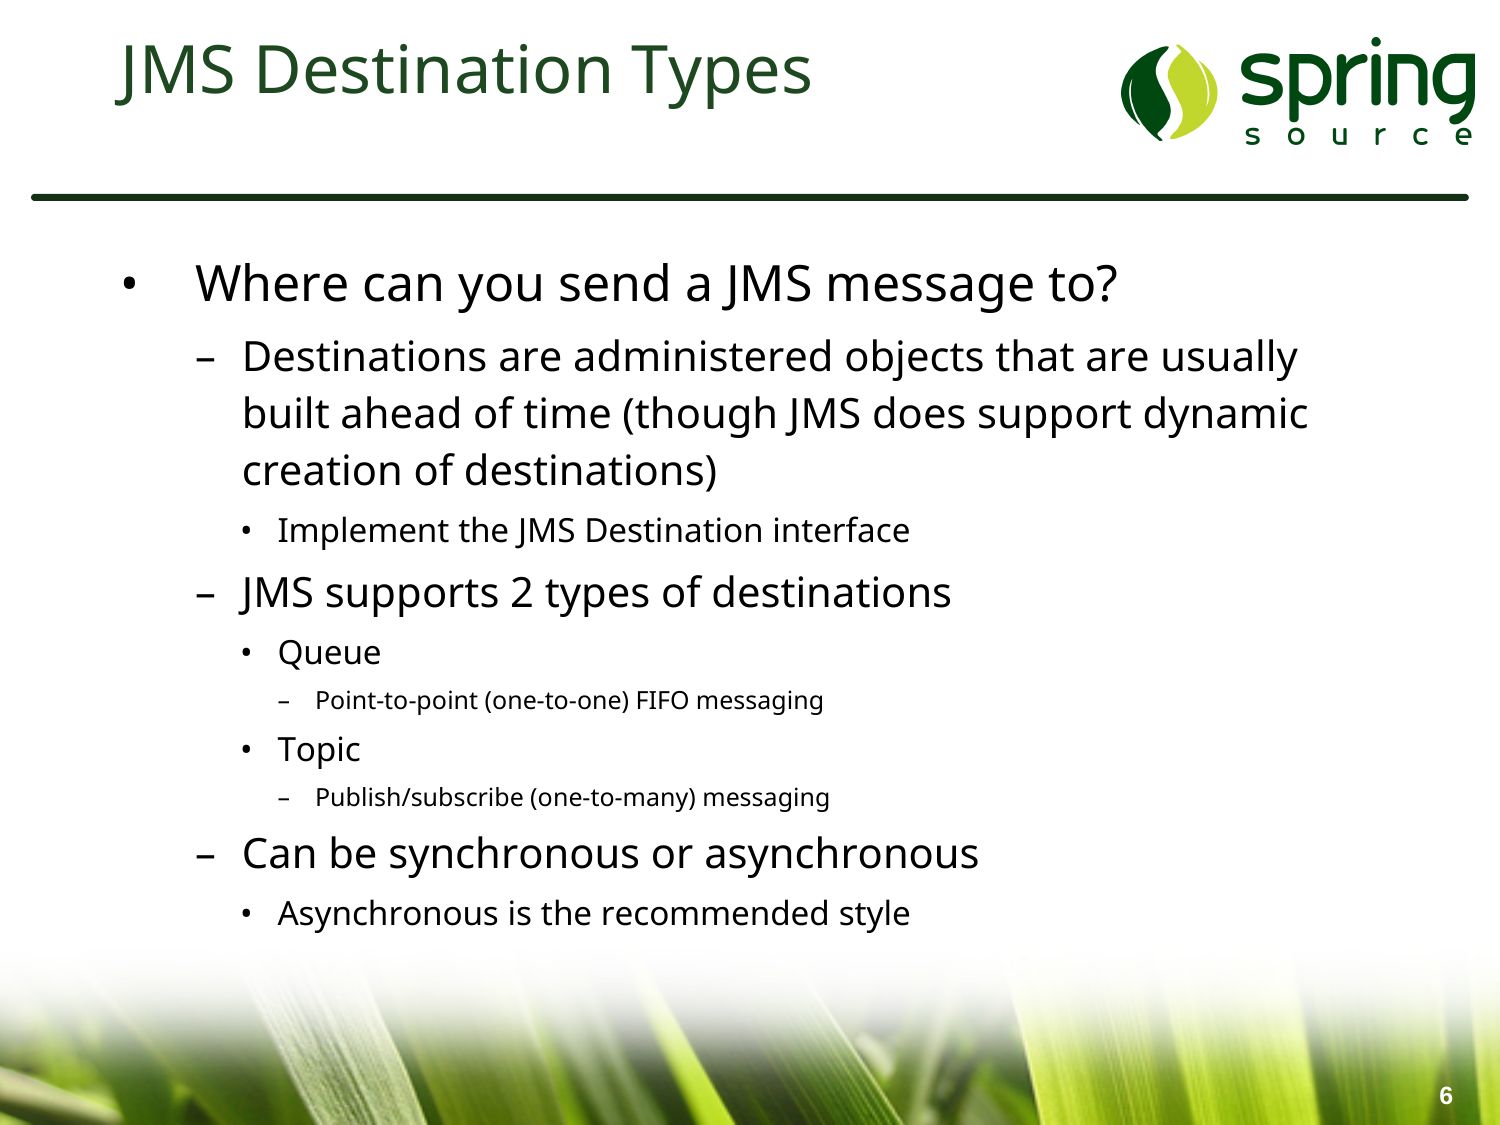

JMS Destination Types
# Where can you send a JMS message to?
Destinations are administered objects that are usually built ahead of time (though JMS does support dynamic creation of destinations)
Implement the JMS Destination interface
JMS supports 2 types of destinations
Queue
Point-to-point (one-to-one) FIFO messaging
Topic
Publish/subscribe (one-to-many) messaging
Can be synchronous or asynchronous
Asynchronous is the recommended style